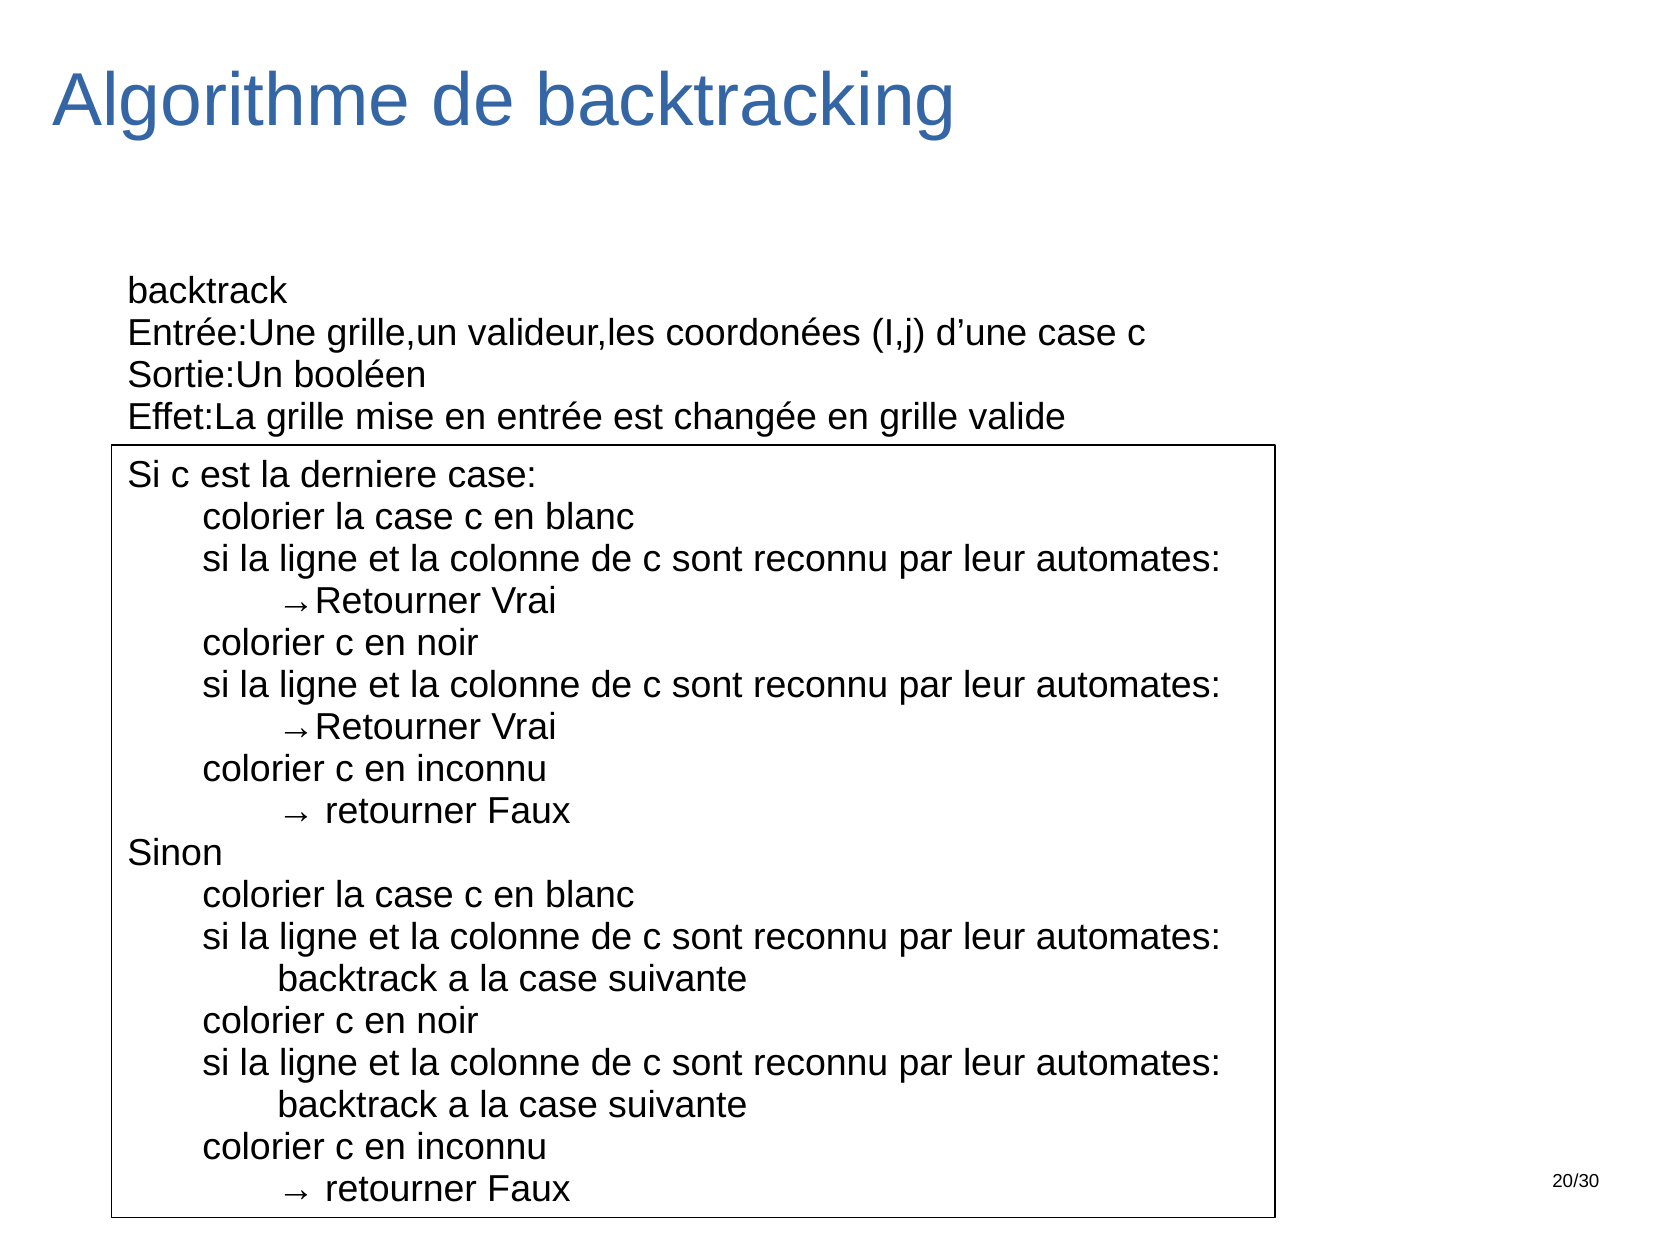

Algorithme de backtracking
backtrack
Entrée:Une grille,un valideur,les coordonées (I,j) d’une case c
Sortie:Un booléen
Effet:La grille mise en entrée est changée en grille valide
Si c est la derniere case:
	colorier la case c en blanc
	si la ligne et la colonne de c sont reconnu par leur automates:
		→Retourner Vrai
	colorier c en noir
	si la ligne et la colonne de c sont reconnu par leur automates:
		→Retourner Vrai
	colorier c en inconnu
		→ retourner Faux
Sinon
	colorier la case c en blanc
	si la ligne et la colonne de c sont reconnu par leur automates:
		backtrack a la case suivante
	colorier c en noir
	si la ligne et la colonne de c sont reconnu par leur automates:
		backtrack a la case suivante
	colorier c en inconnu
		→ retourner Faux
20/30